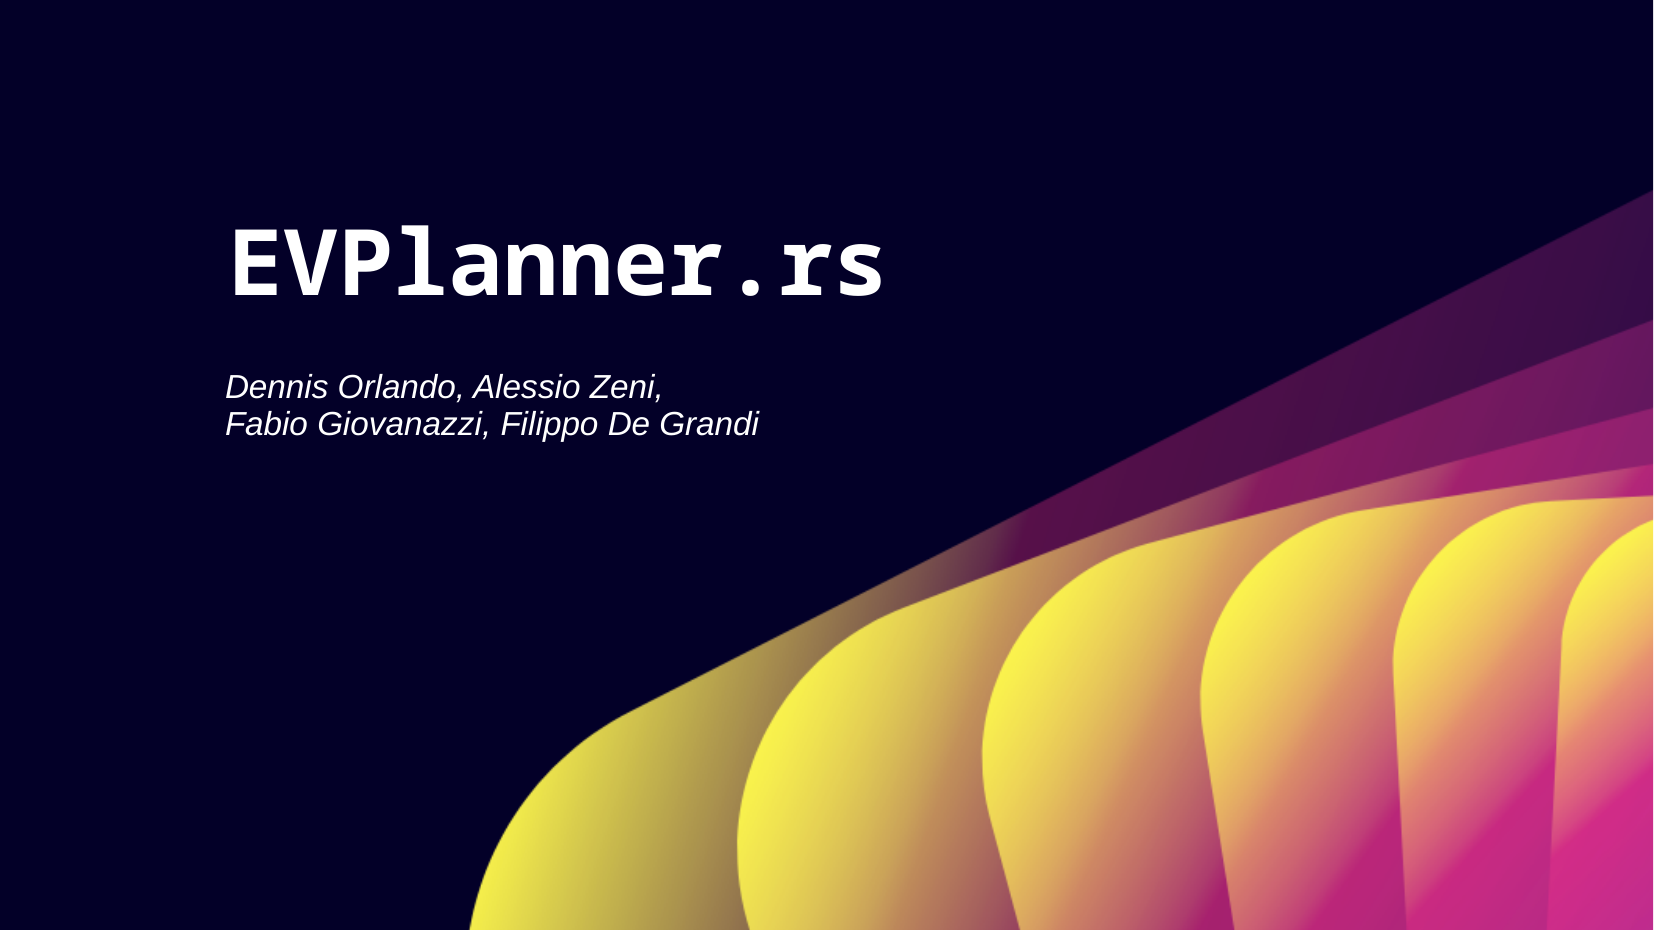

Dennis Orlando, Alessio Zeni,
Fabio Giovanazzi, Filippo De Grandi
# EVPlanner.rs